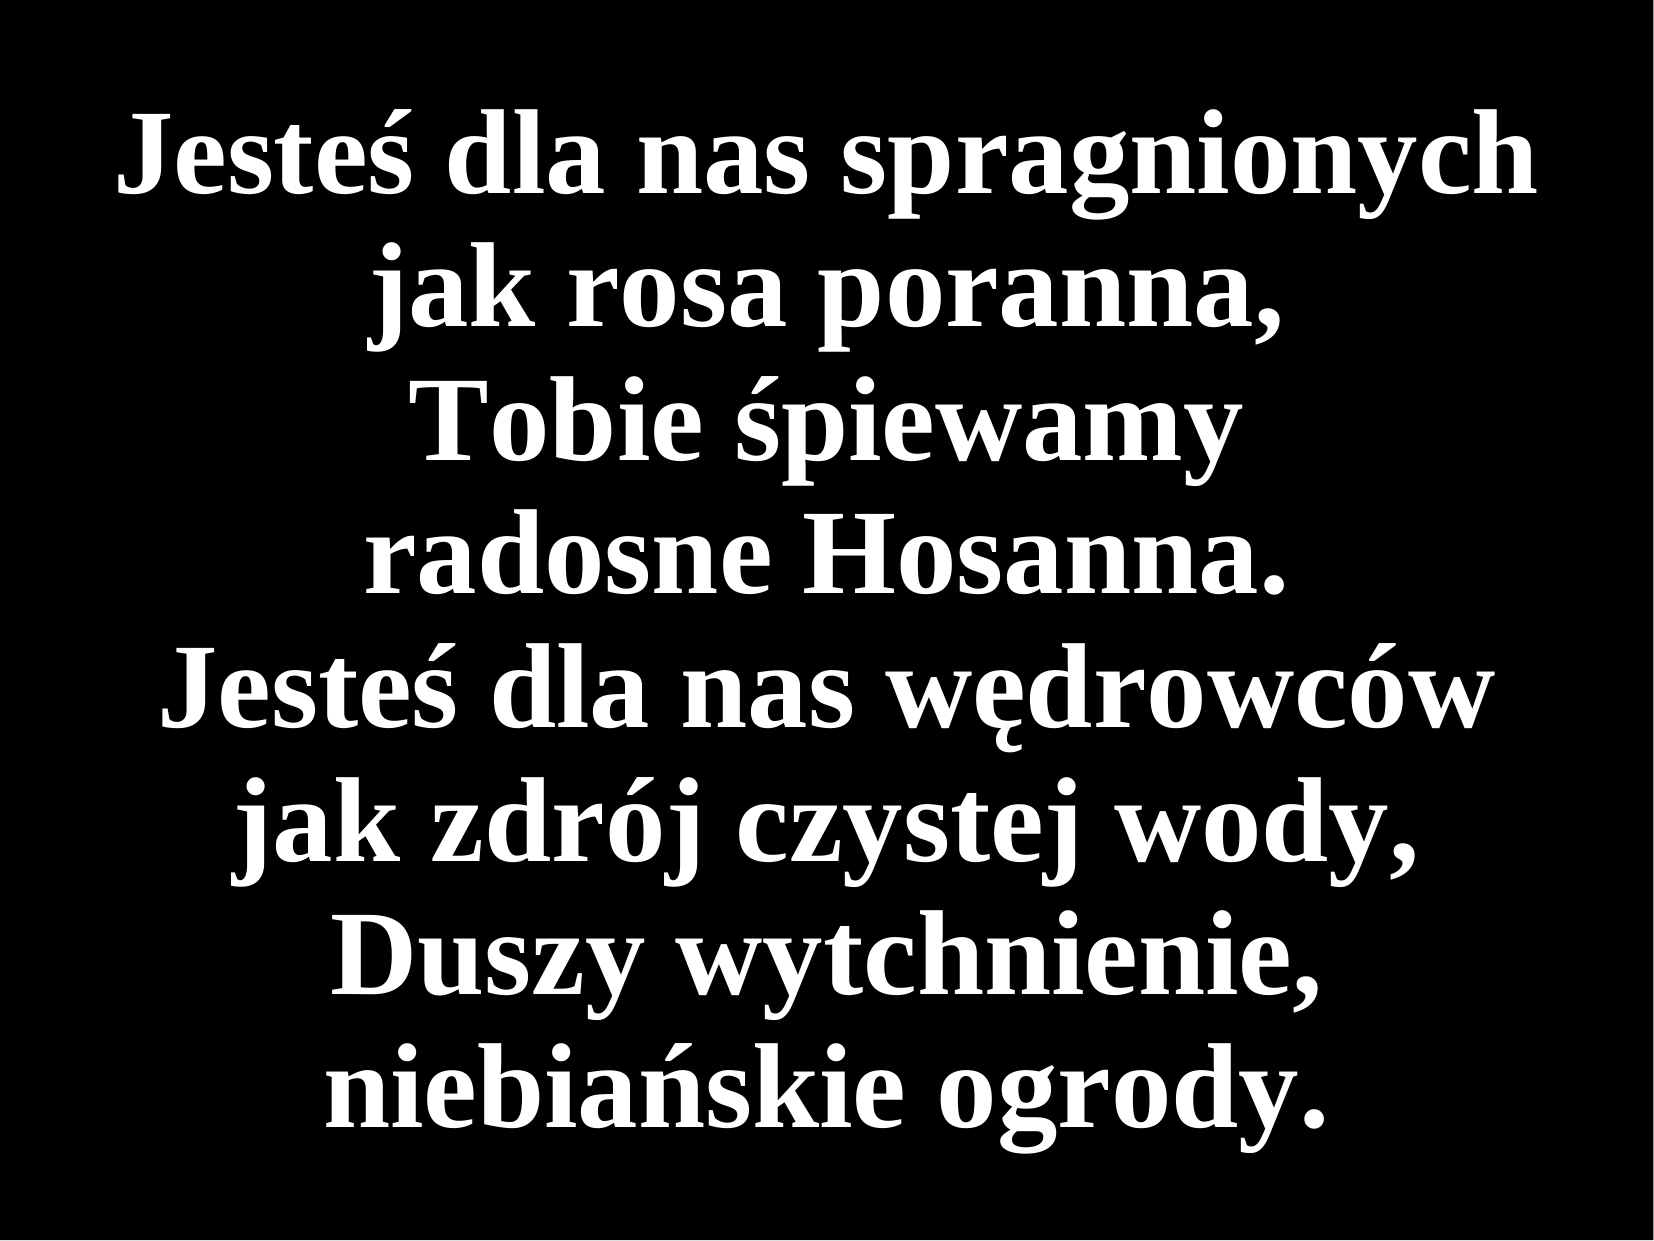

# Jesteś dla nas spragnionych jak rosa poranna, Tobie śpiewamy radosne Hosanna. Jesteś dla nas wędrowców jak zdrój czystej wody, Duszy wytchnienie, niebiańskie ogrody.